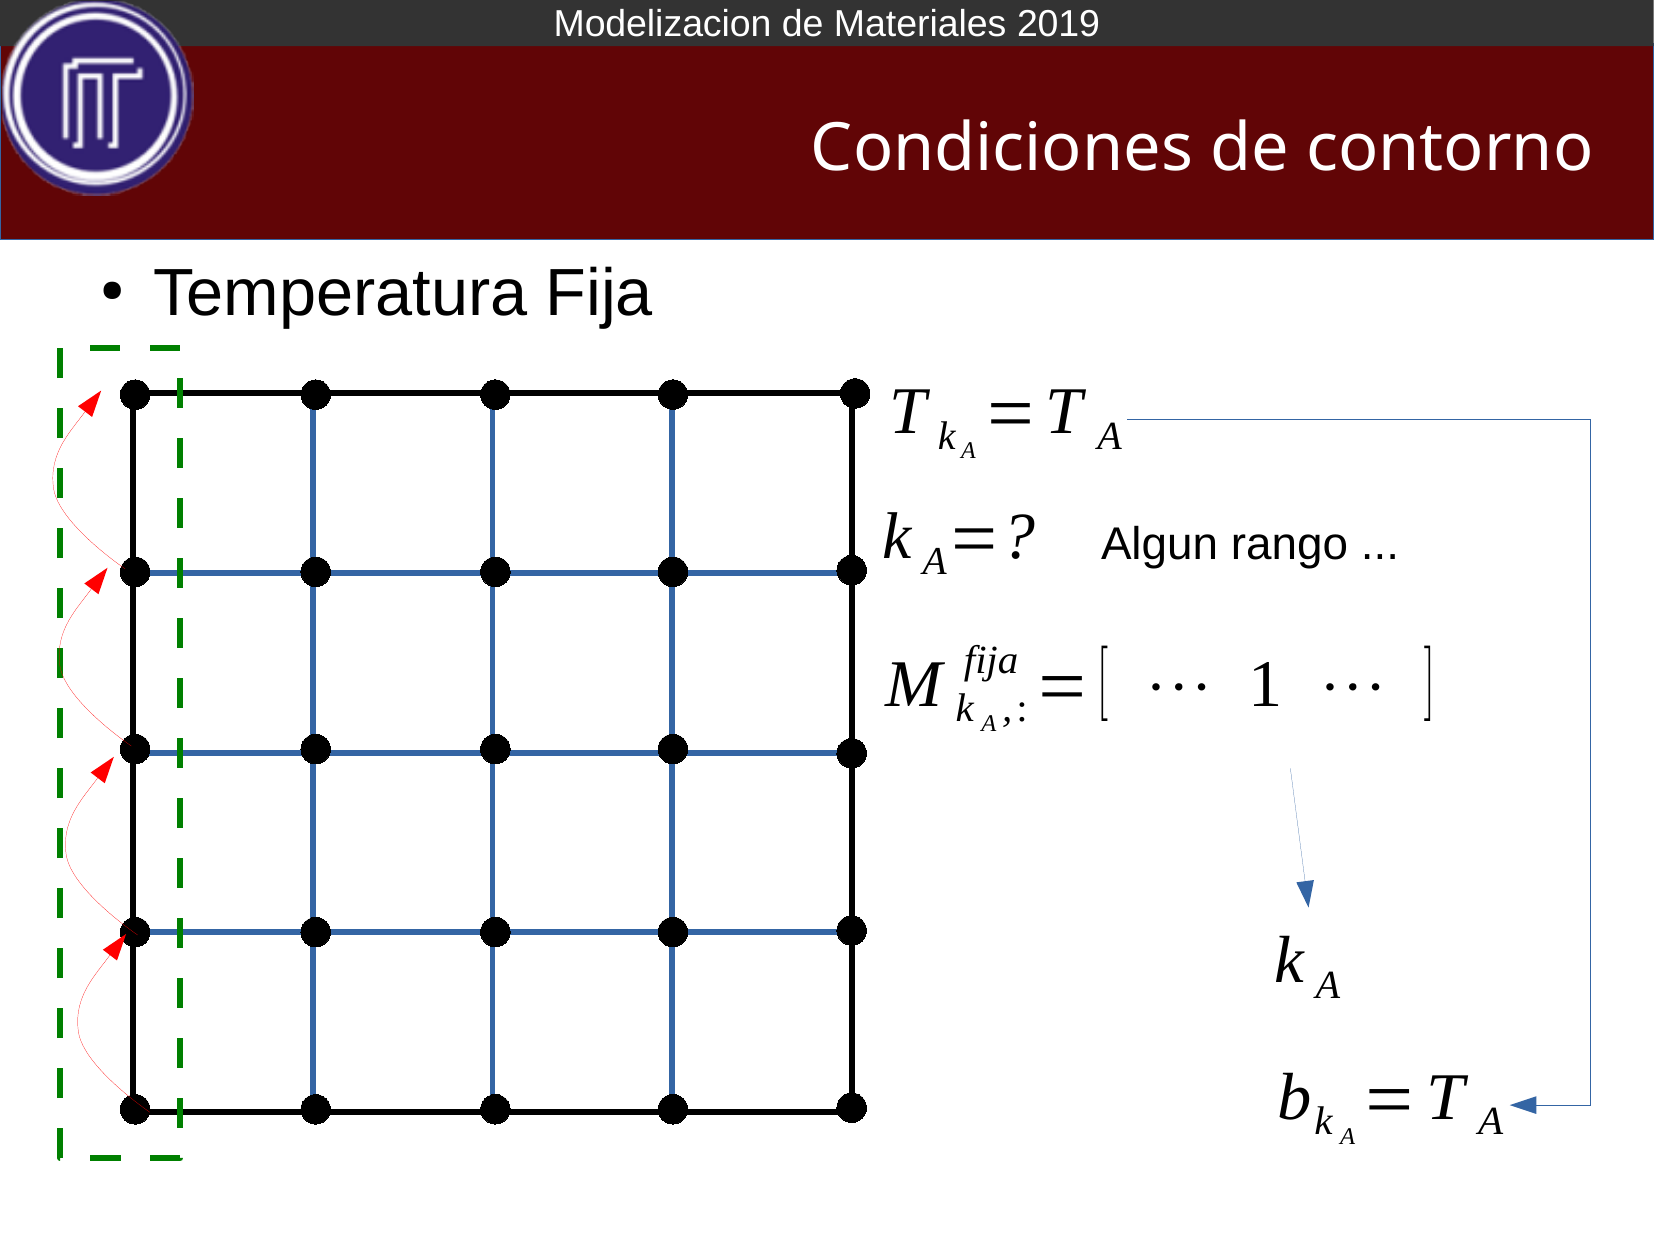

# Condiciones de contorno
Temperatura Fija
Algun rango ...